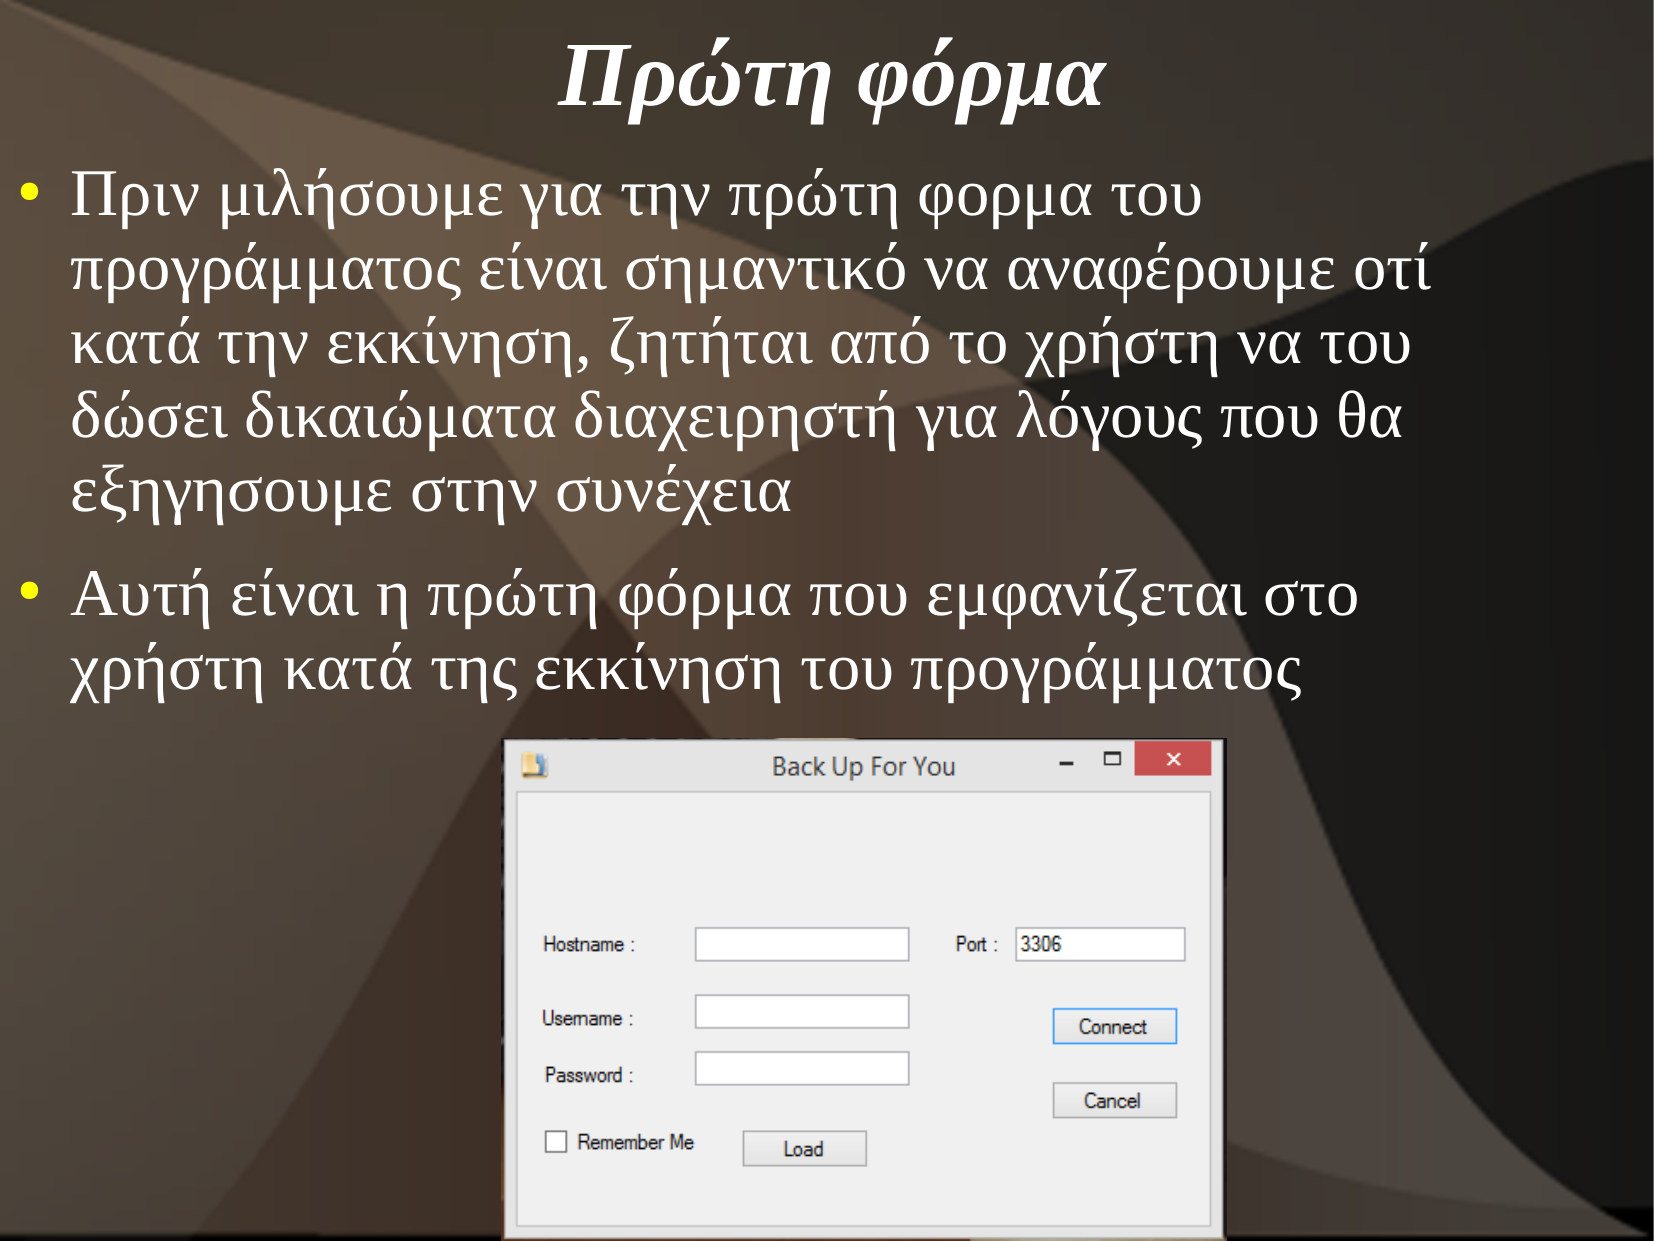

# Πρώτη φόρμα
Πριν μιλήσουμε για την πρώτη φορμα του προγράμματος είναι σημαντικό να αναφέρουμε οτί κατά την εκκίνηση, ζητήται από το χρήστη να του δώσει δικαιώματα διαχειρηστή για λόγους που θα εξηγησουμε στην συνέχεια
Αυτή είναι η πρώτη φόρμα που εμφανίζεται στο χρήστη κατά της εκκίνηση του προγράμματος